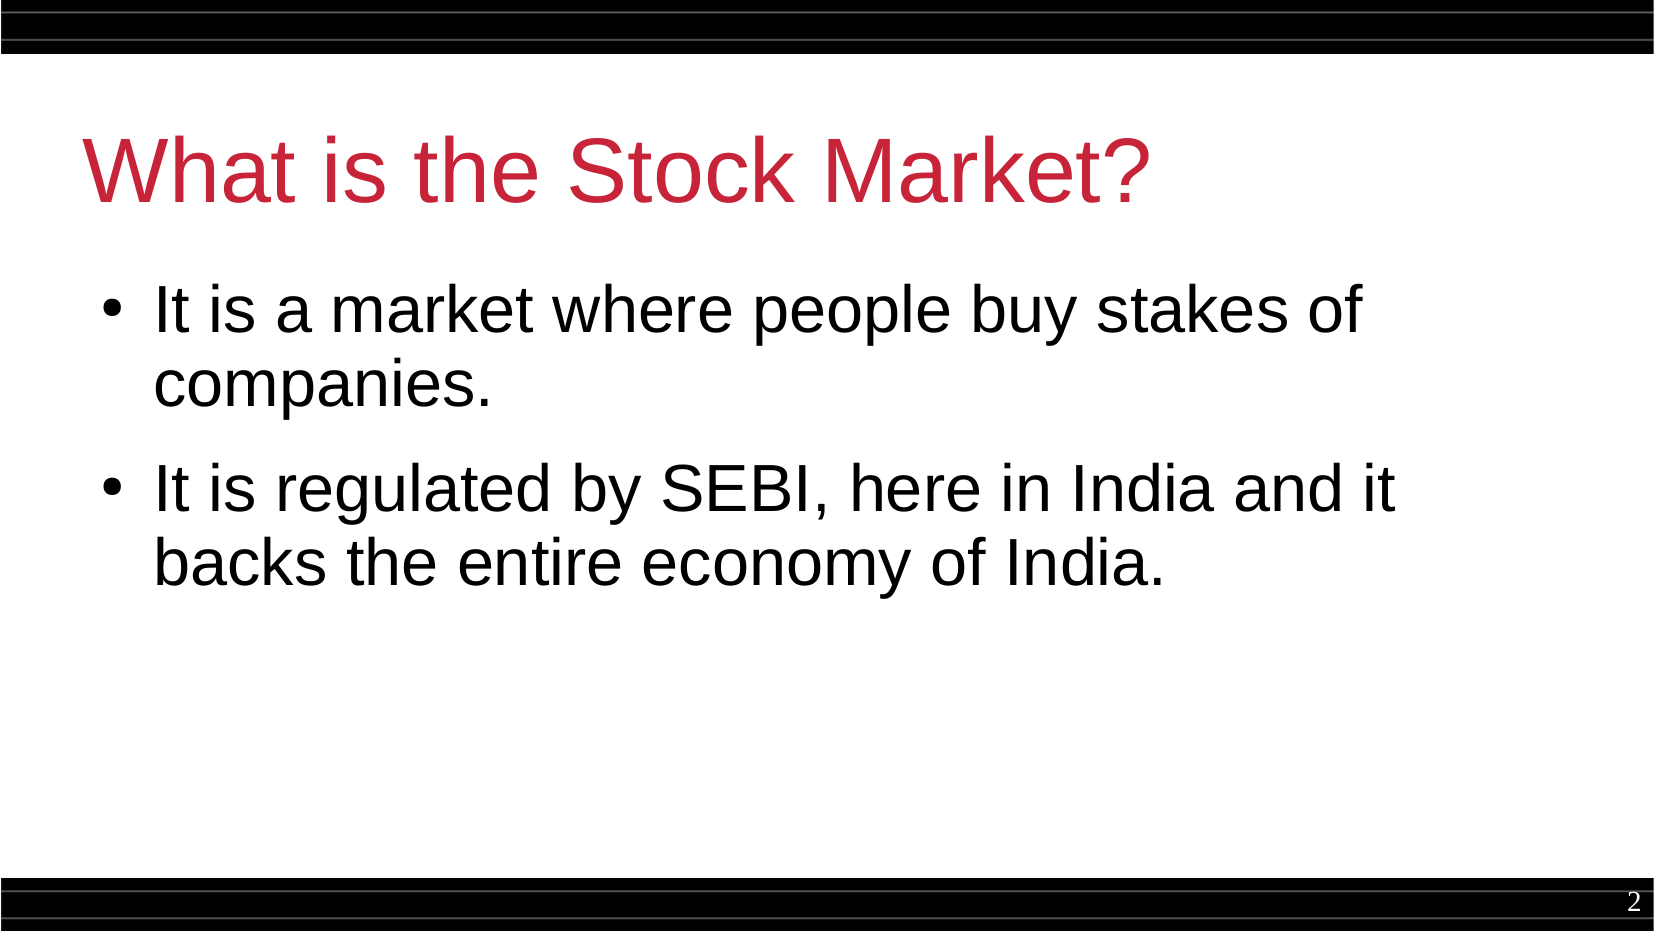

# What is the Stock Market?
It is a market where people buy stakes of companies.
It is regulated by SEBI, here in India and it backs the entire economy of India.